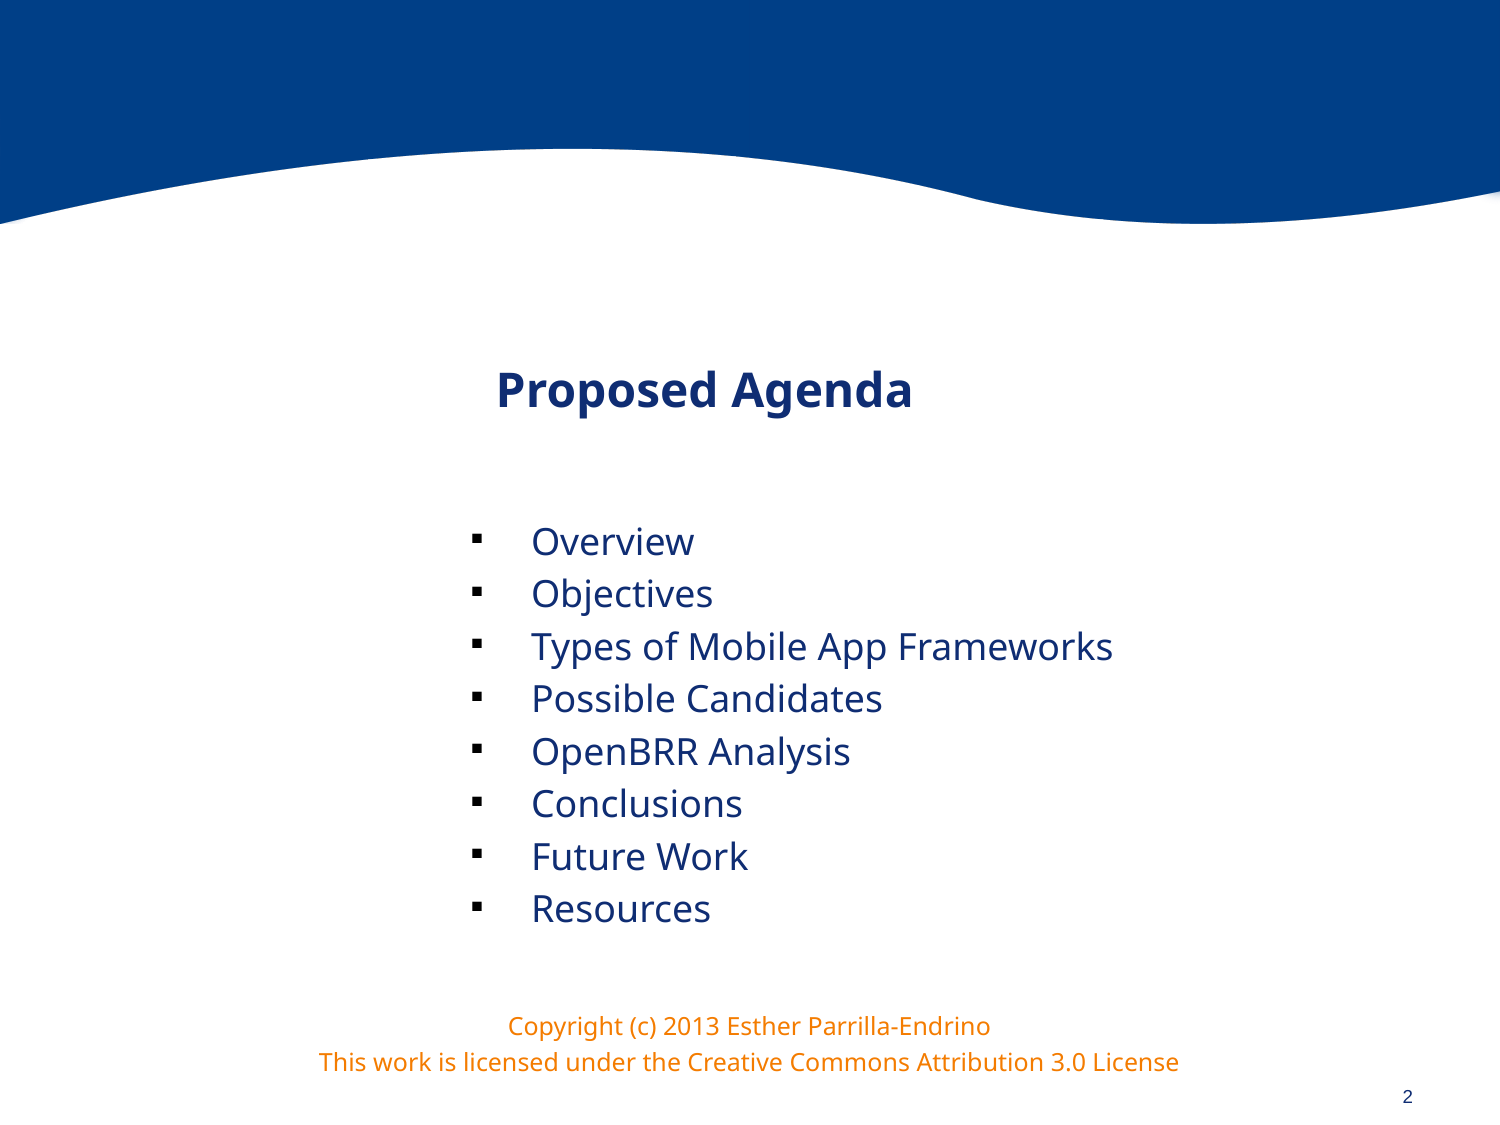

# Proposed Agenda
Overview
Objectives
Types of Mobile App Frameworks
Possible Candidates
OpenBRR Analysis
Conclusions
Future Work
Resources
Copyright (c) 2013 Esther Parrilla-Endrino
This work is licensed under the Creative Commons Attribution 3.0 License